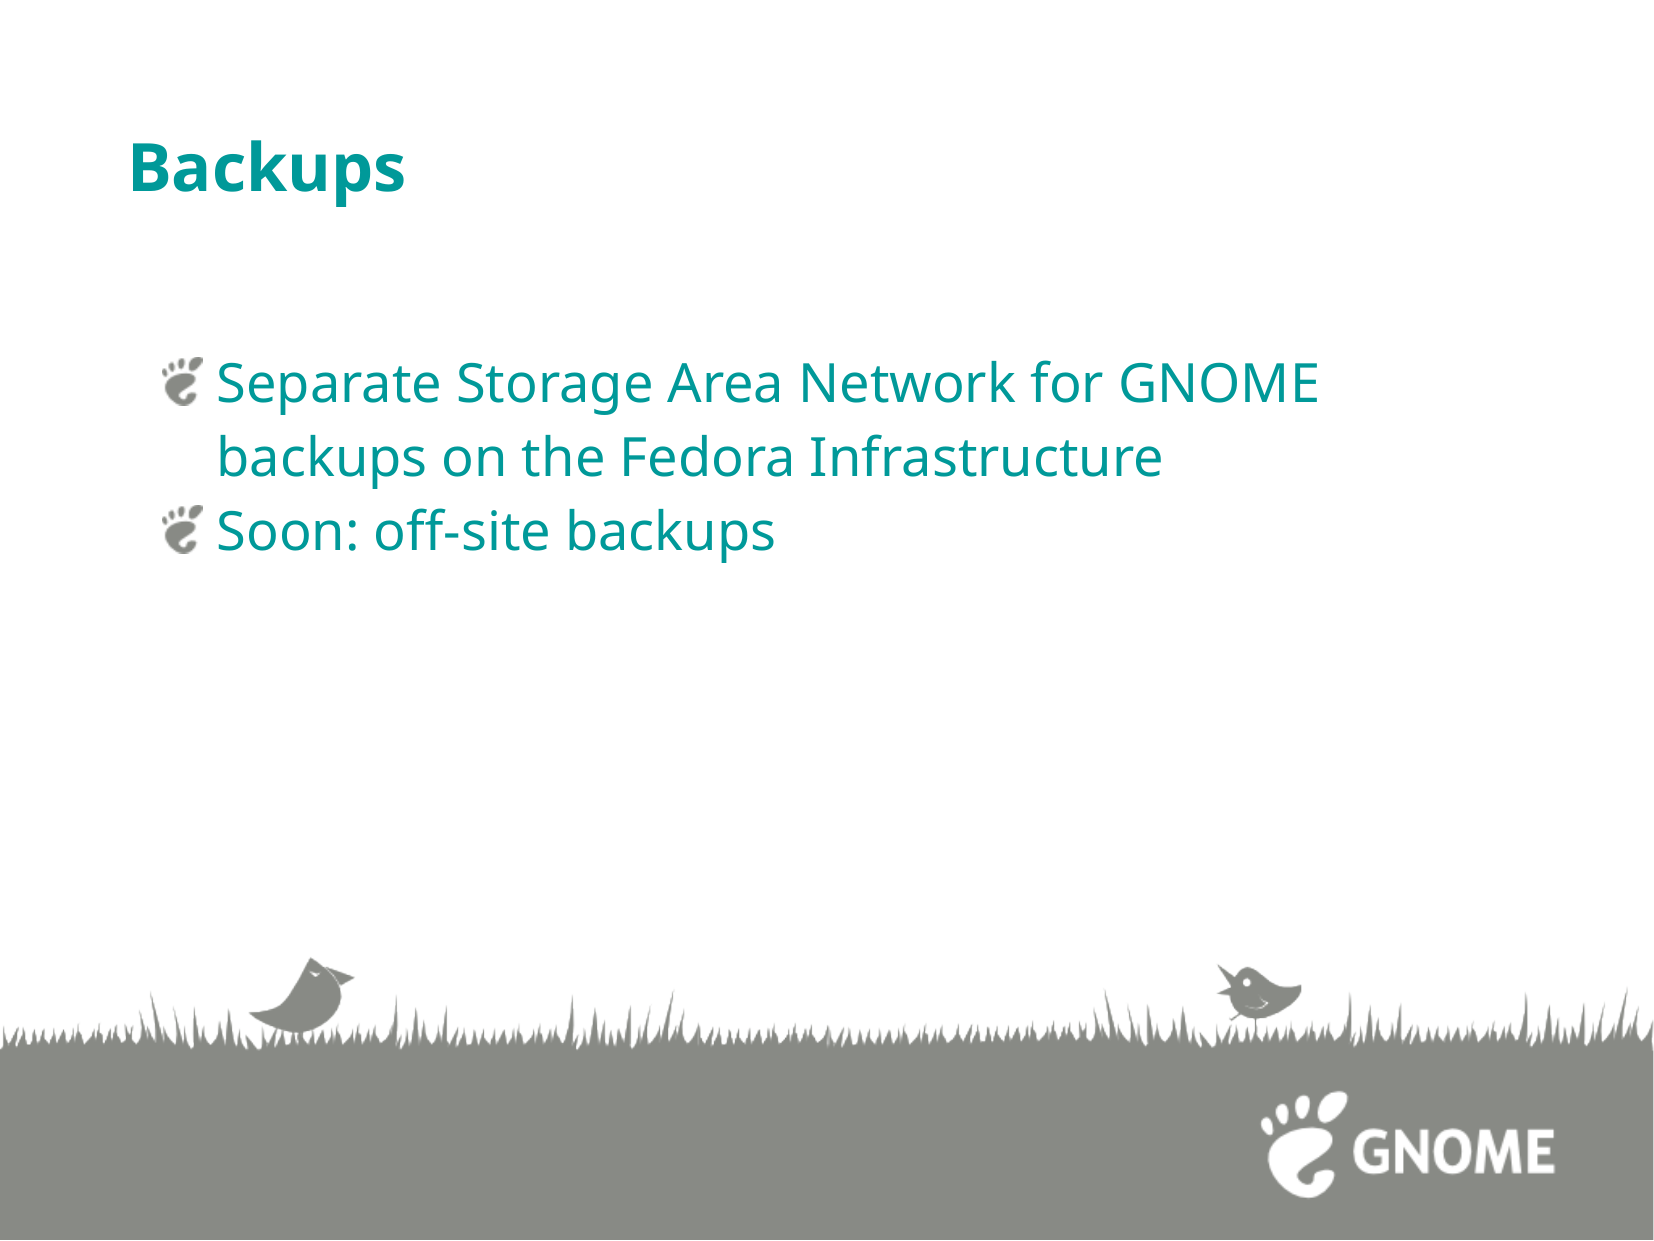

Backups
 Separate Storage Area Network for GNOME
 backups on the Fedora Infrastructure
 Soon: off-site backups